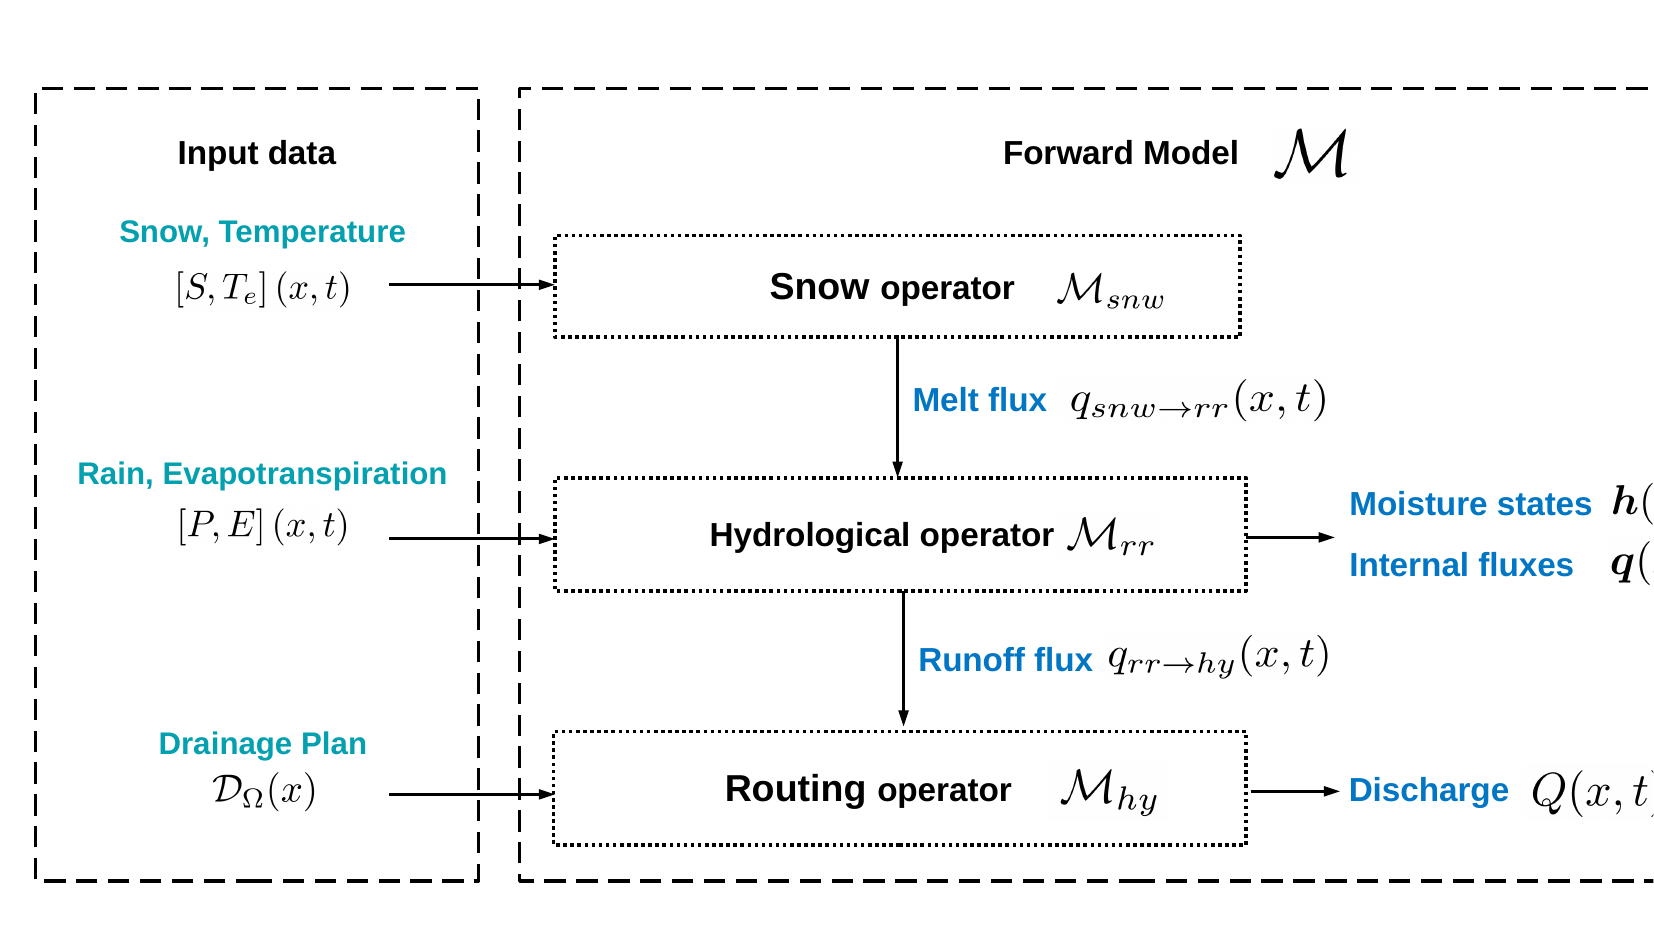

Flowchart graph: Forward model operators detail
Input data
Forward Model
Snow, Temperature
Snow operator
Melt flux
Rain, Evapotranspiration
Hydrological operator
Moisture states
Internal fluxes
Runoff flux
Drainage Plan
Routing operator
Discharge